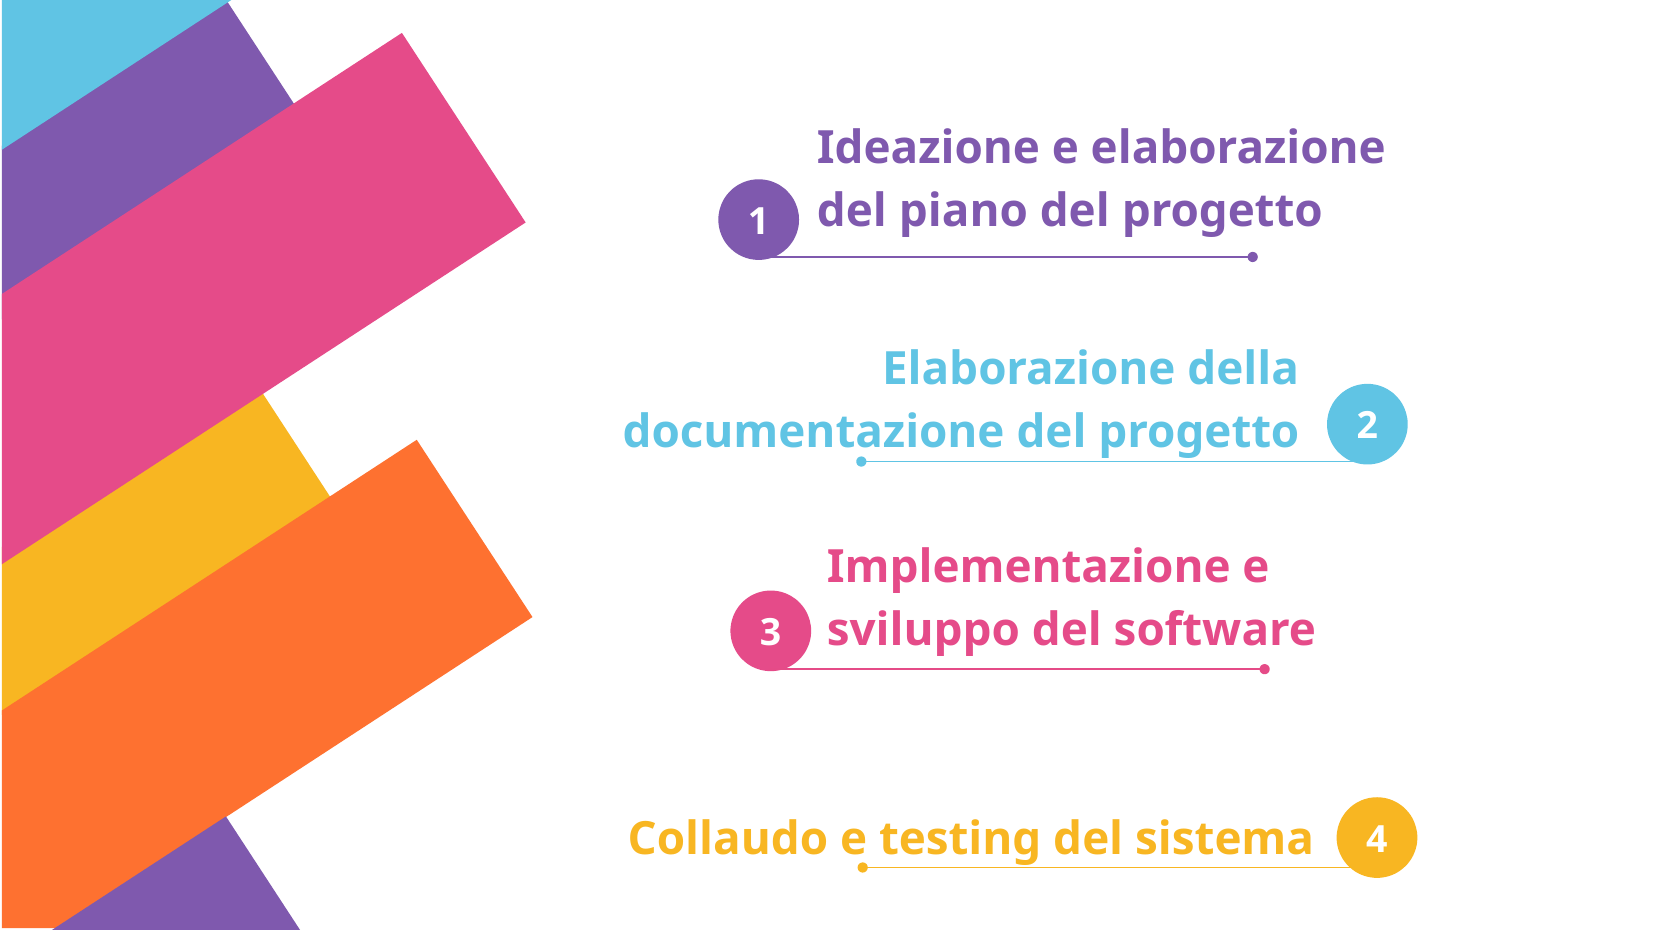

# Ideazione e elaborazione del piano del progetto
1
Elaborazione della documentazione del progetto
2
Implementazione e sviluppo del software
3
 Collaudo e testing del sistema
4